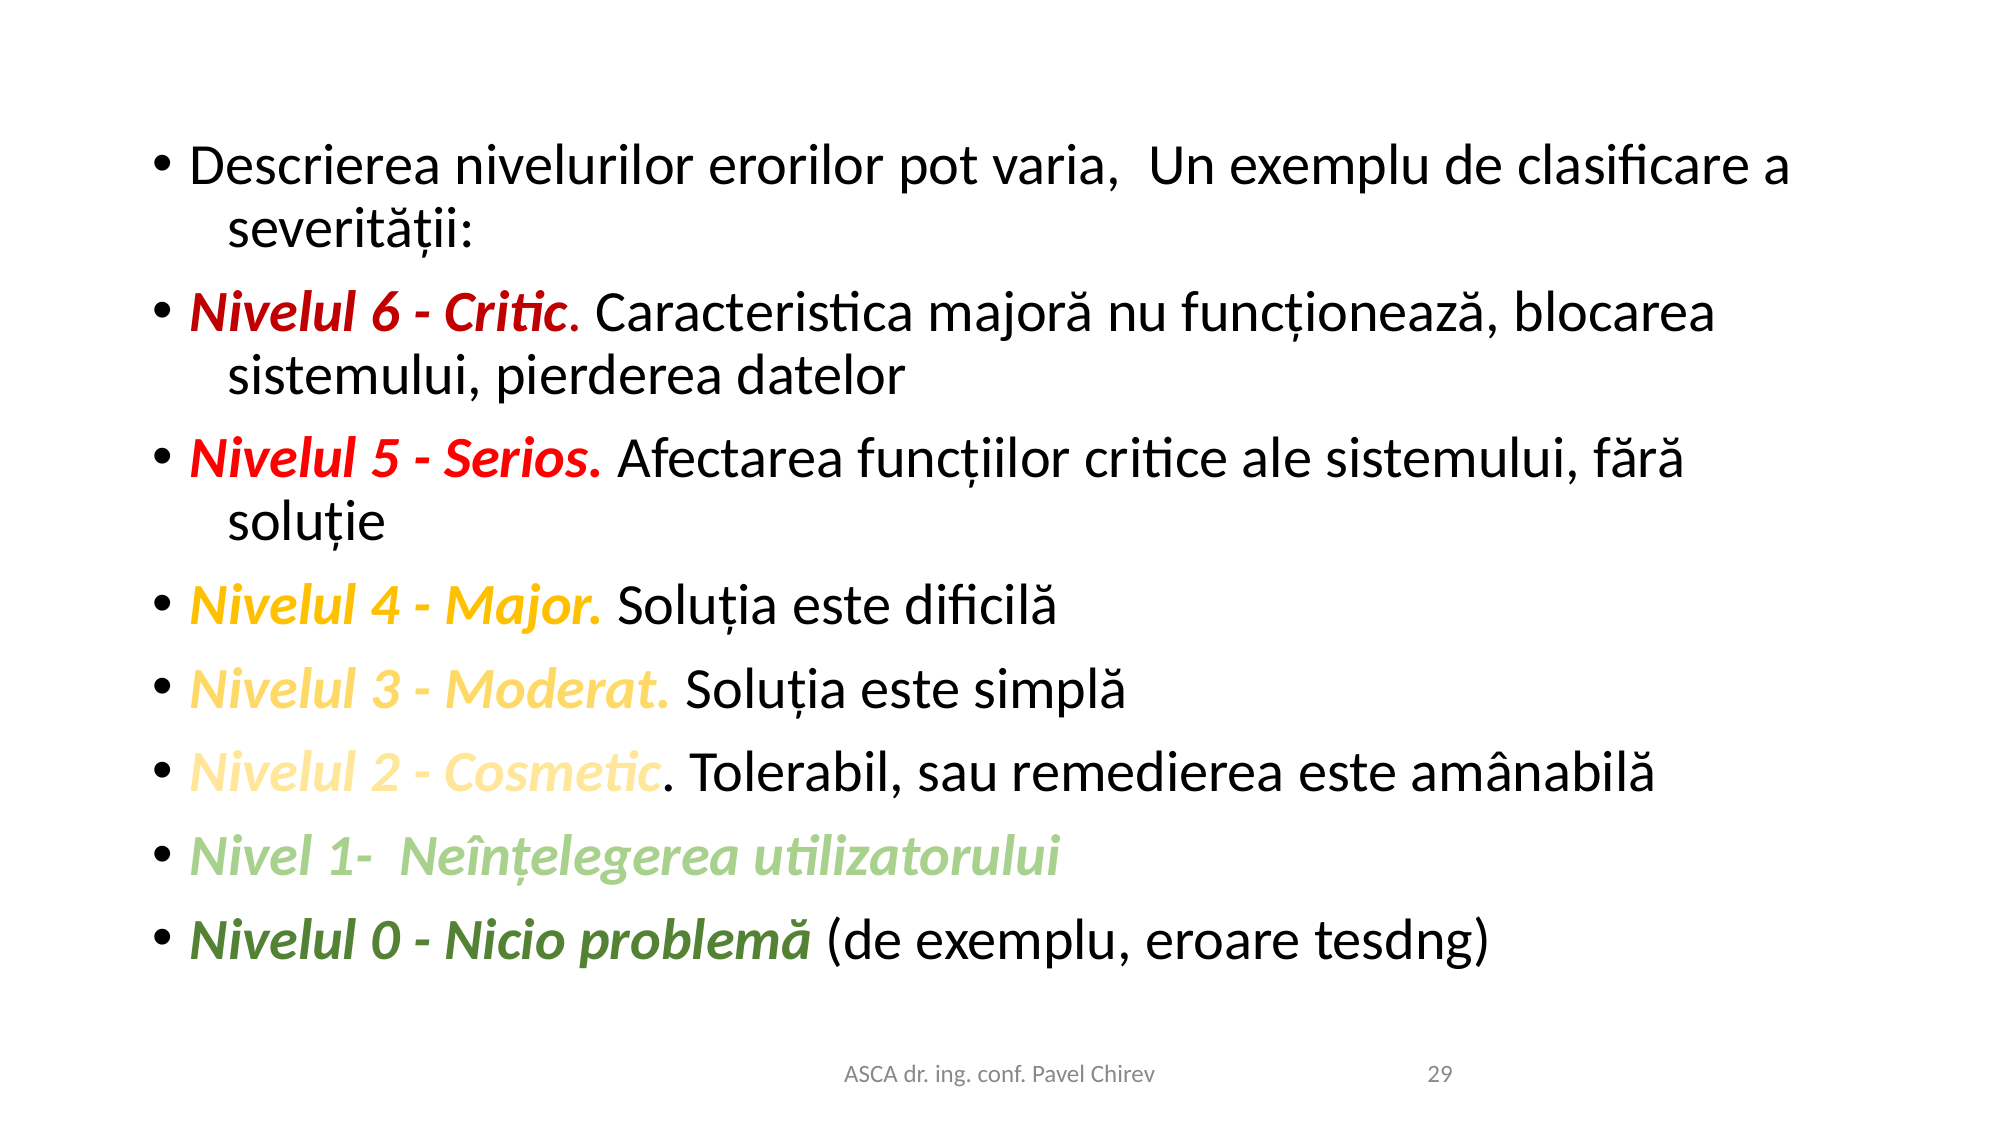

# Descrierea nivelurilor erorilor pot varia, Un exemplu de clasificare a severității:
Nivelul 6 - Critic. Caracteristica majoră nu funcționează, blocarea sistemului, pierderea datelor
Nivelul 5 - Serios. Afectarea funcțiilor critice ale sistemului, fără soluție
Nivelul 4 - Major. Soluția este dificilă
Nivelul 3 - Moderat. Soluția este simplă
Nivelul 2 - Cosmetic. Tolerabil, sau remedierea este amânabilă
Nivel 1- Neînțelegerea utilizatorului
Nivelul 0 - Nicio problemă (de exemplu, eroare tesdng)
ASCA dr. ing. conf. Pavel Chirev
29